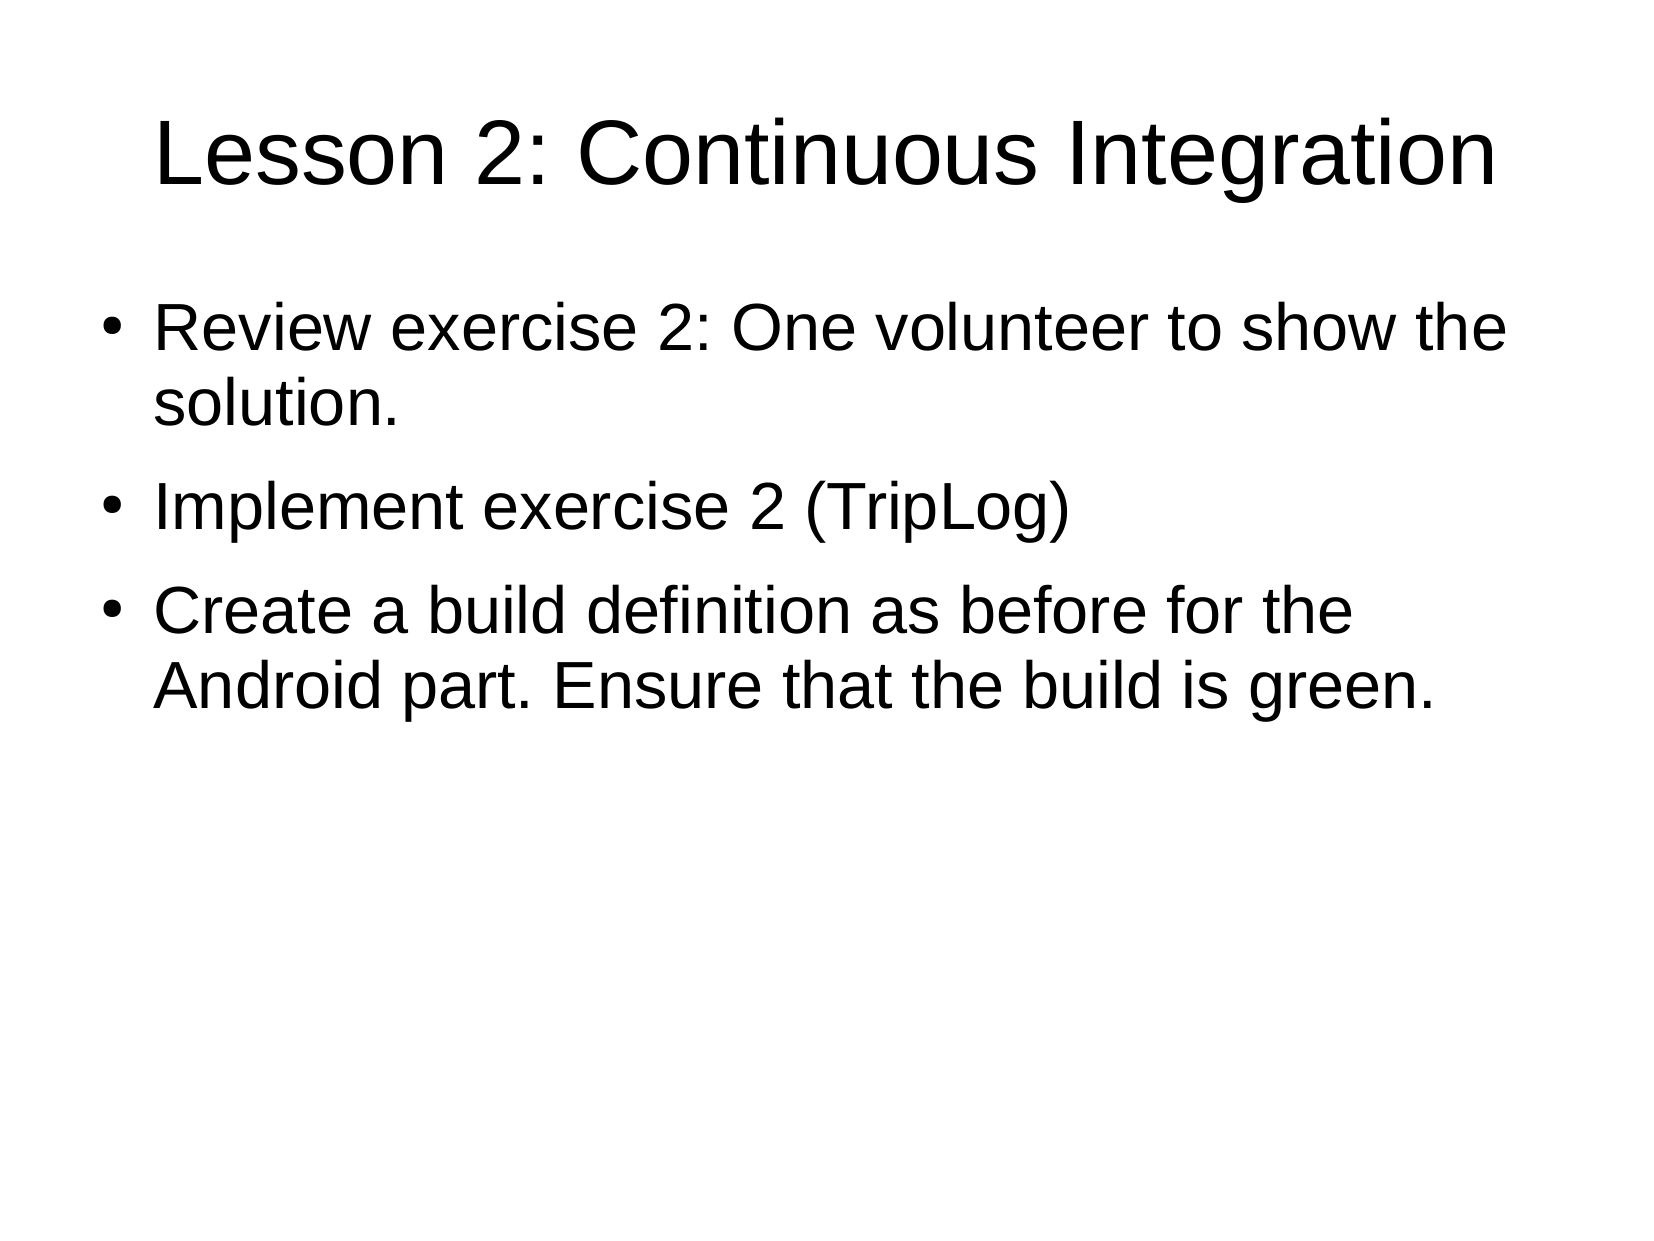

# Lesson 2: Continuous Integration
Review exercise 2: One volunteer to show the solution.
Implement exercise 2 (TripLog)
Create a build definition as before for the Android part. Ensure that the build is green.